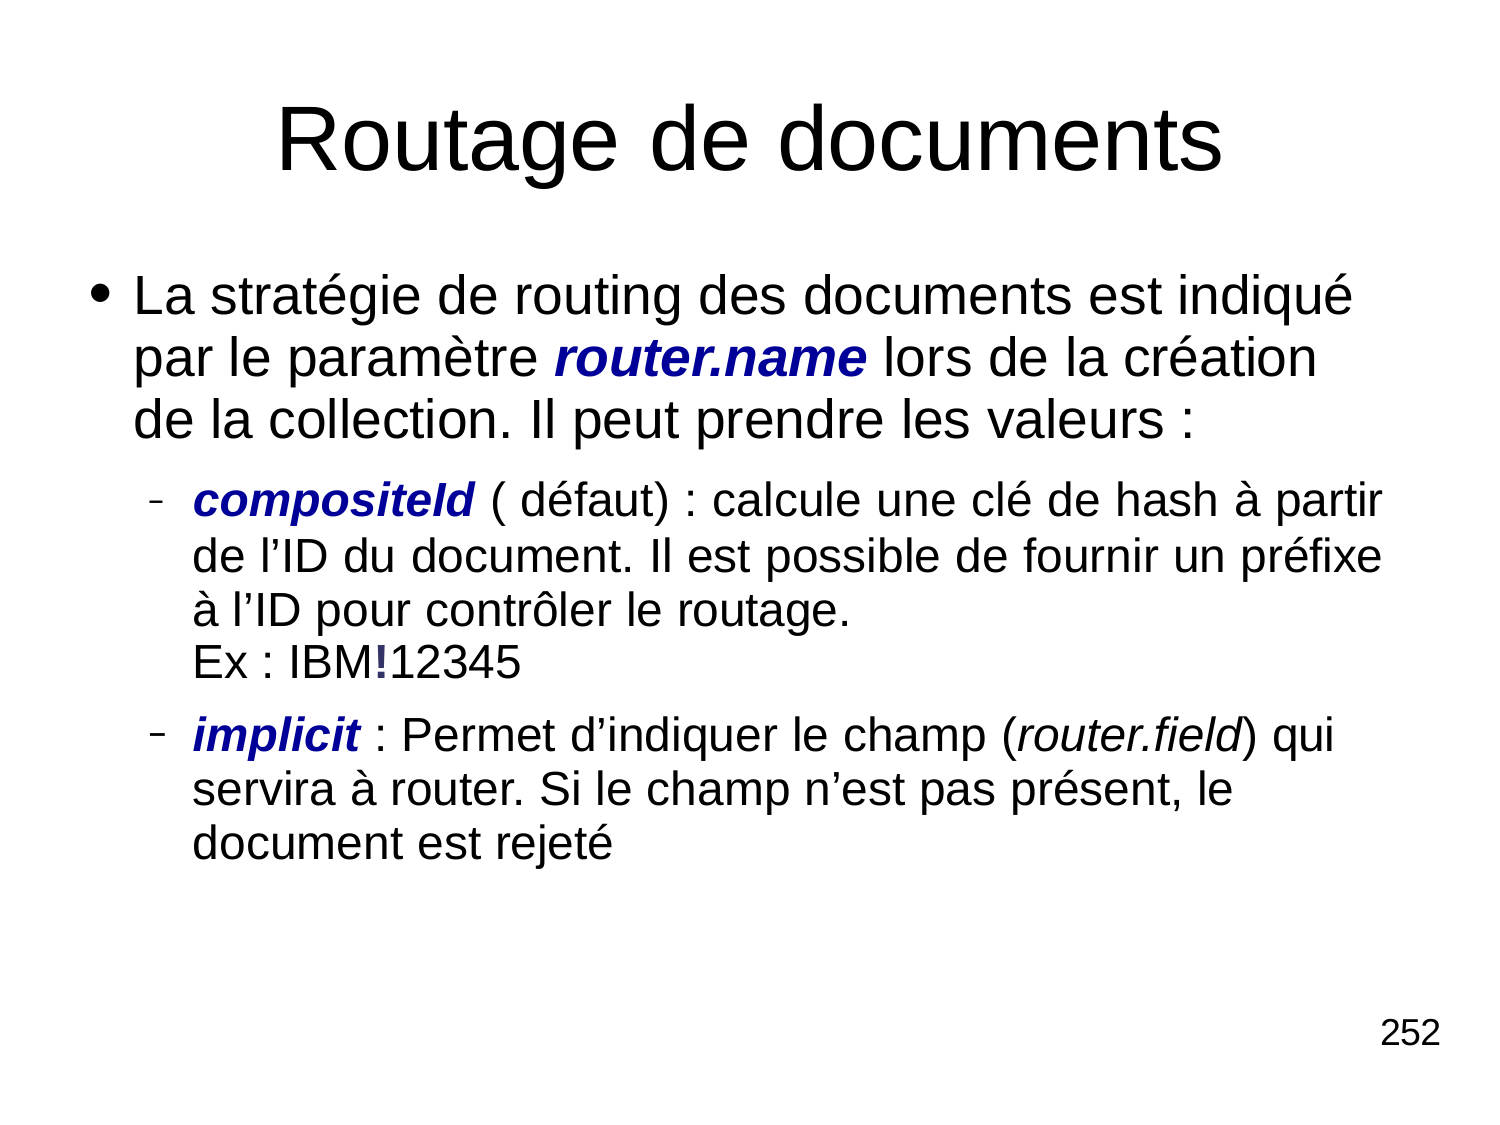

# Routage	de	documents
La stratégie de routing des documents est indiqué par le paramètre router.name lors de la création de la collection. Il peut prendre les valeurs :
●
– compositeId ( défaut) : calcule une clé de hash à partir de l’ID du document. Il est possible de fournir un préfixe à l’ID pour contrôler le routage.
Ex : IBM!12345
implicit : Permet d’indiquer le champ (router.field) qui servira à router. Si le champ n’est pas présent, le document est rejeté
–
252